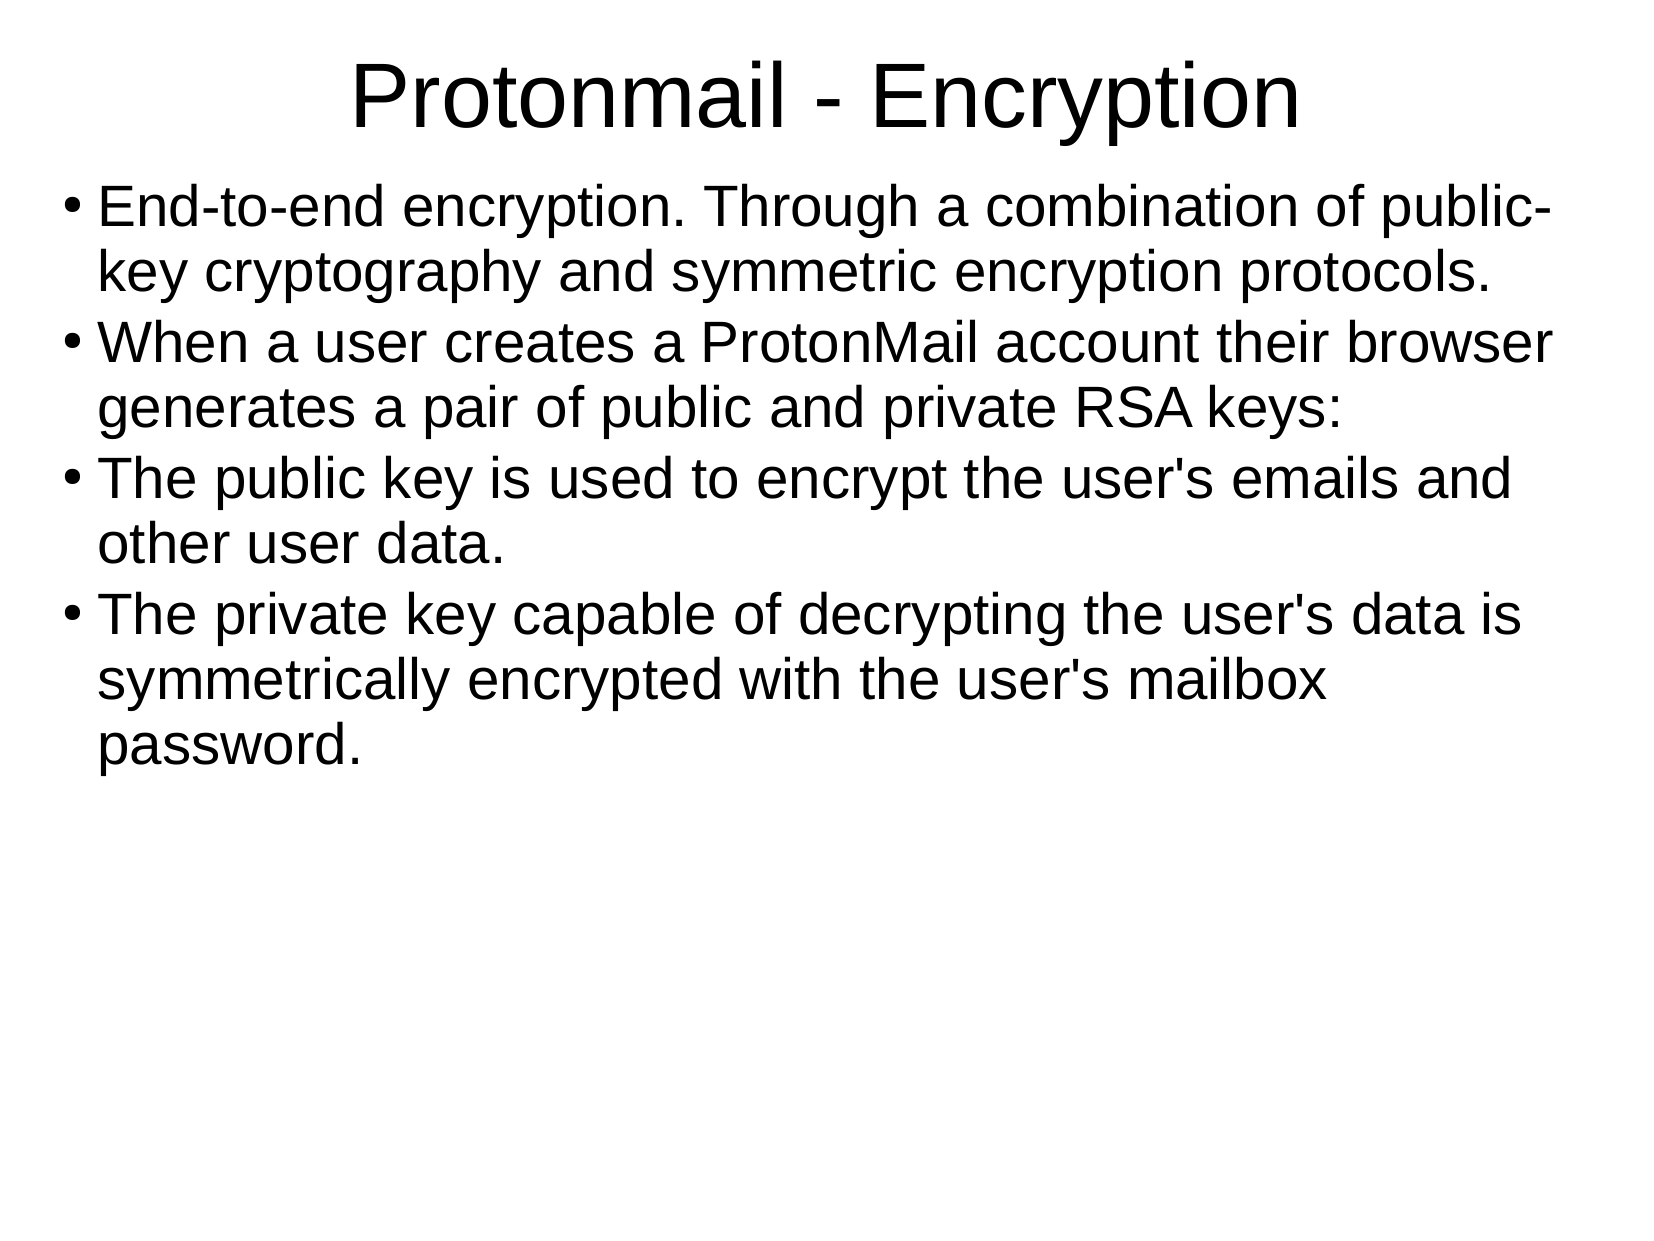

# Protonmail - Encryption
End-to-end encryption. Through a combination of public-key cryptography and symmetric encryption protocols.
When a user creates a ProtonMail account their browser generates a pair of public and private RSA keys:
The public key is used to encrypt the user's emails and other user data.
The private key capable of decrypting the user's data is symmetrically encrypted with the user's mailbox password.